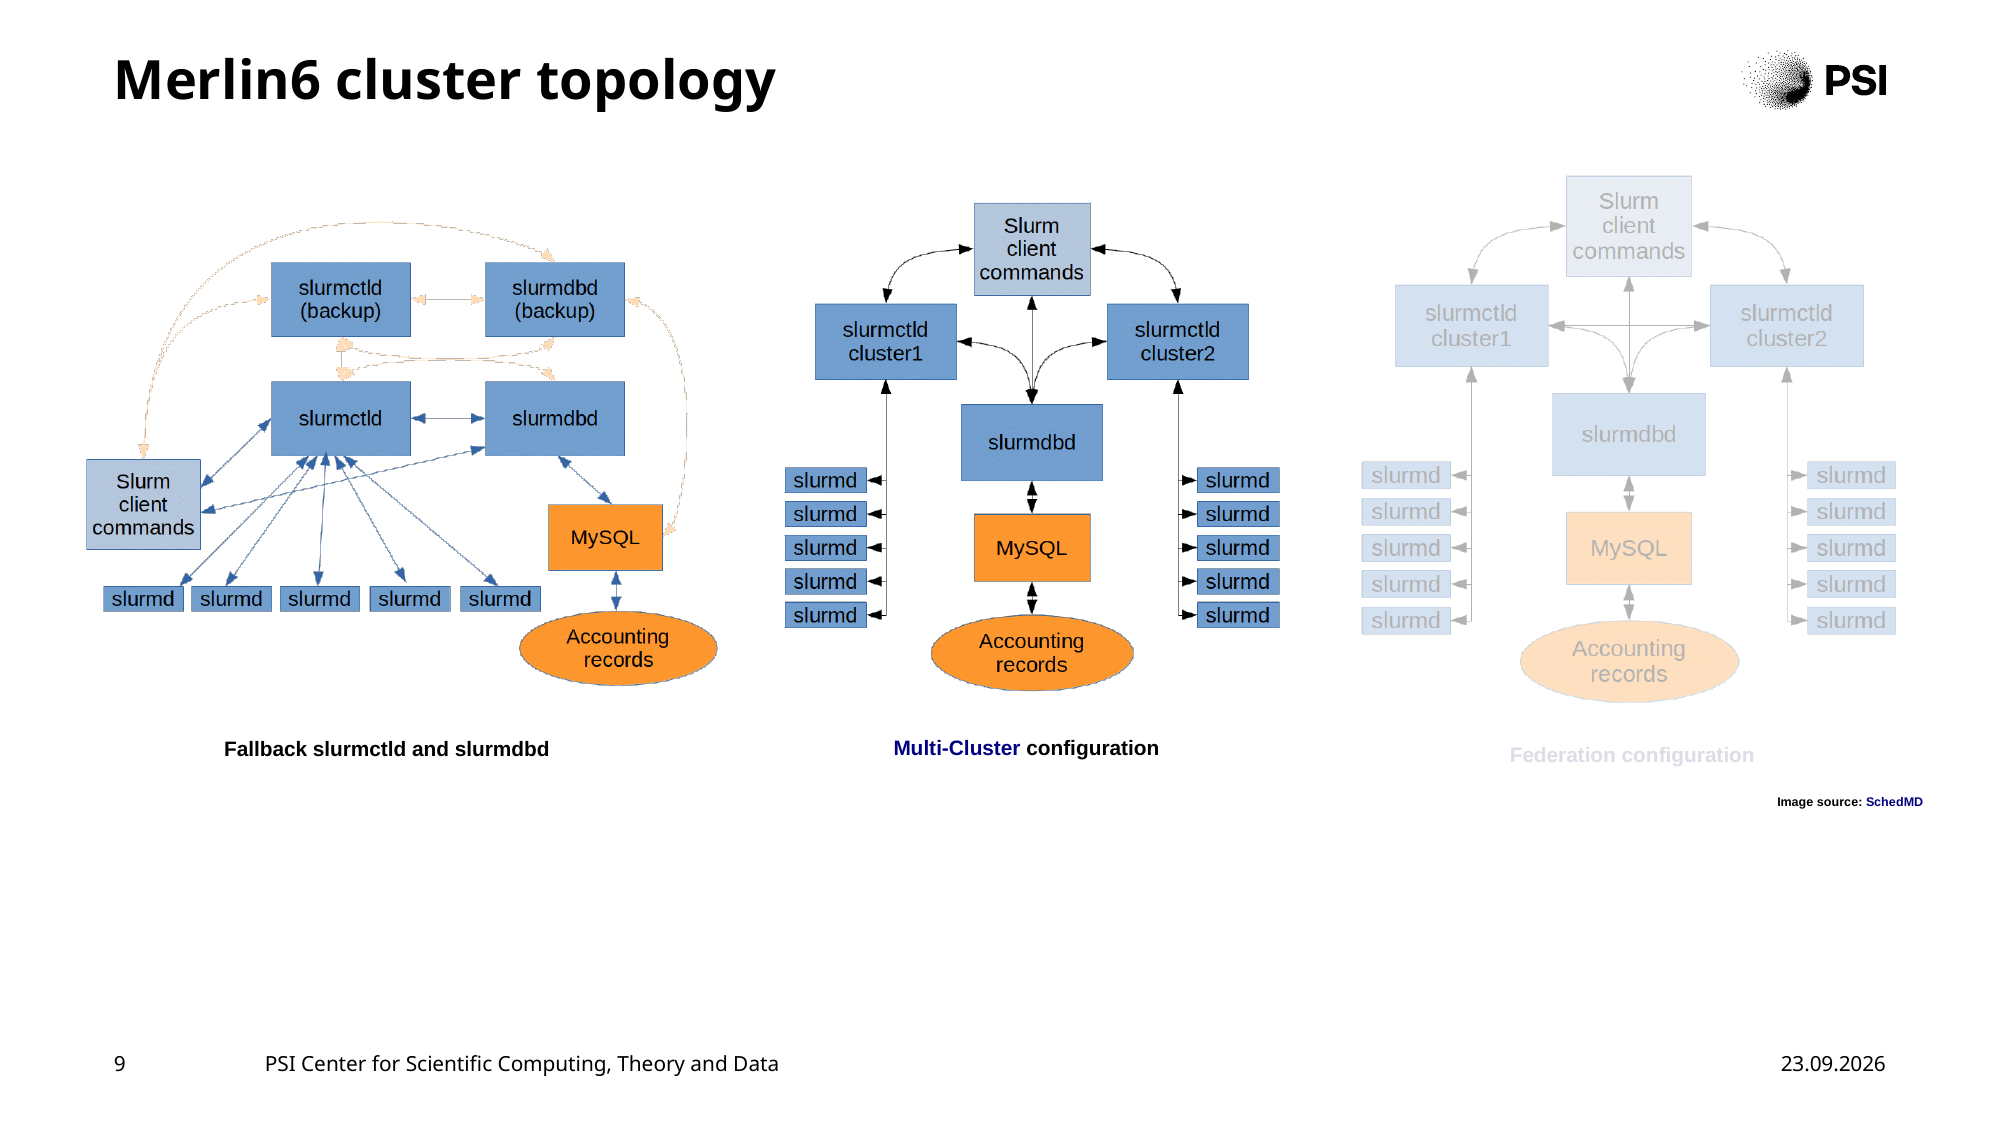

# Merlin6 cluster topology
Multi-Cluster configuration
Fallback slurmctld and slurmdbd
Federation configuration
Image source: SchedMD
9
PSI Center for Scientific Computing, Theory and Data